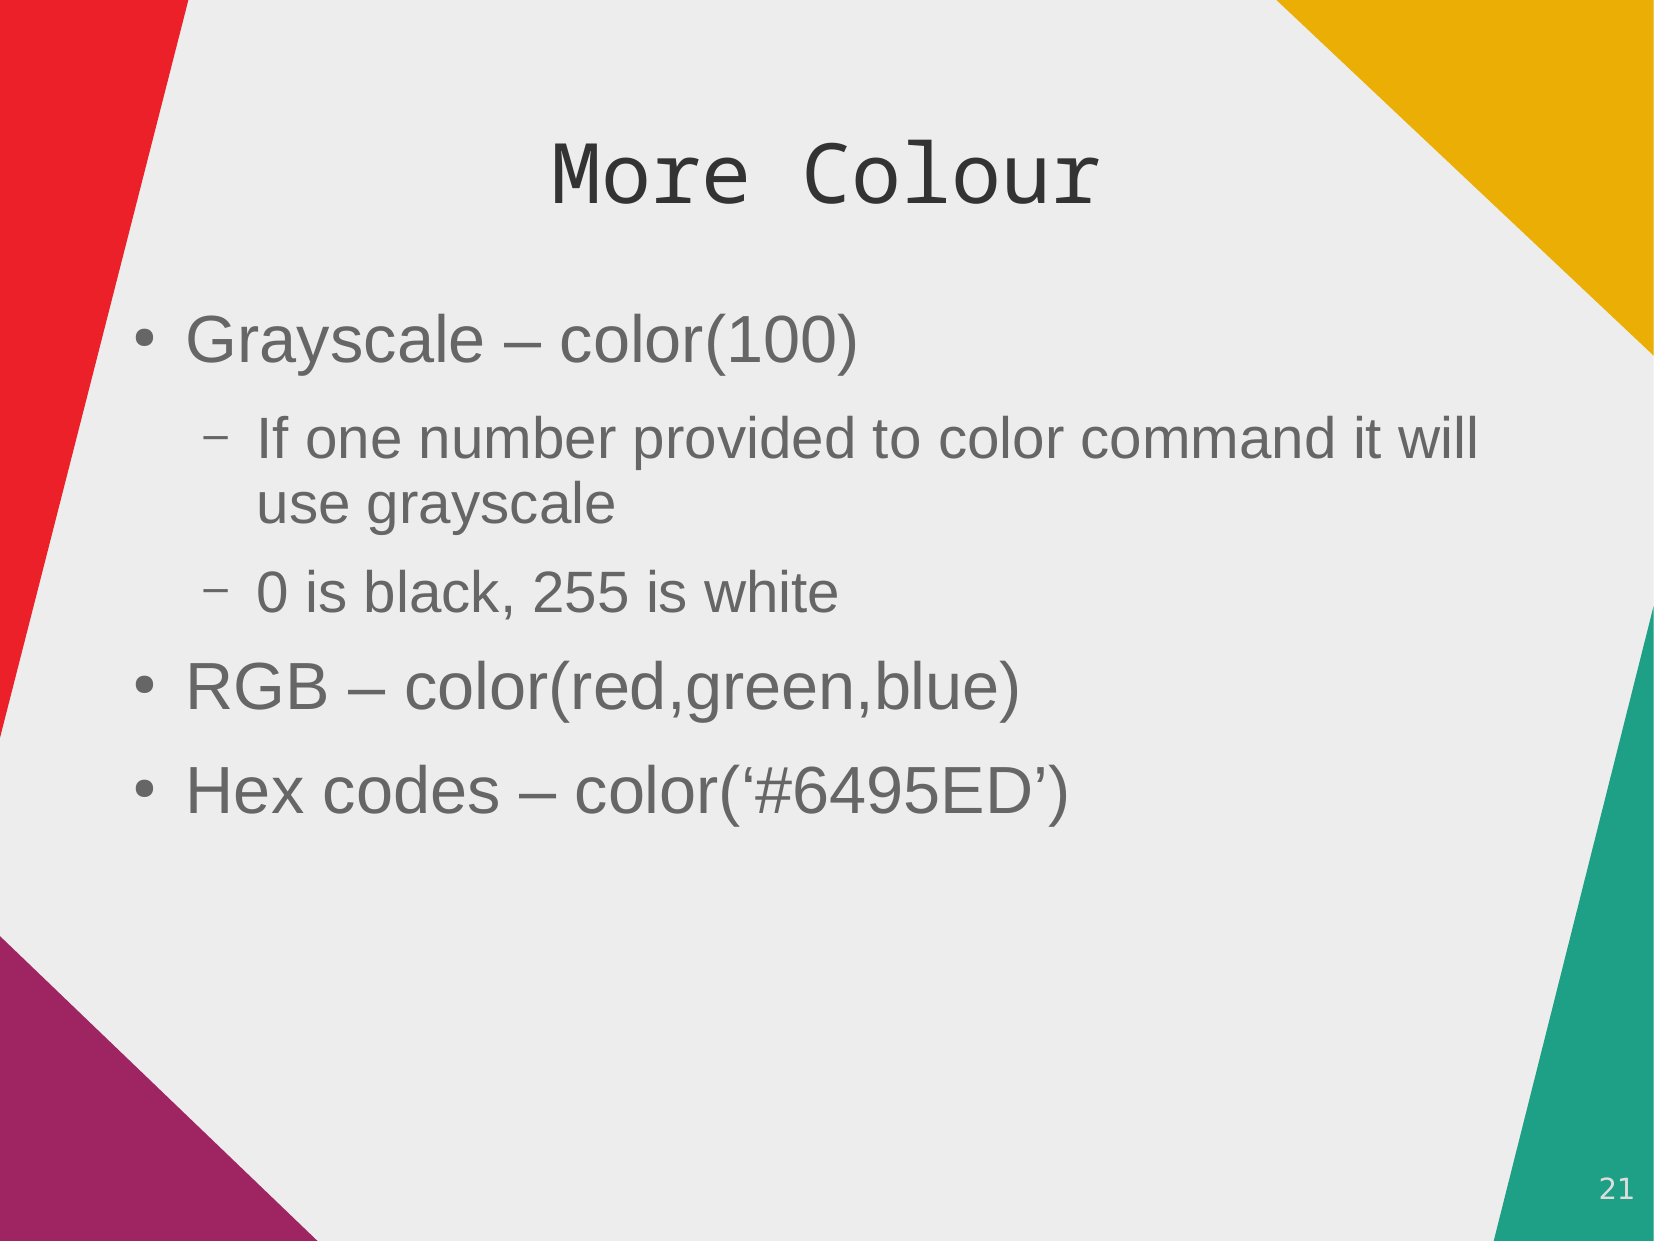

# More Colour
Grayscale – color(100)
If one number provided to color command it will use grayscale
0 is black, 255 is white
RGB – color(red,green,blue)
Hex codes – color(‘#6495ED’)
21